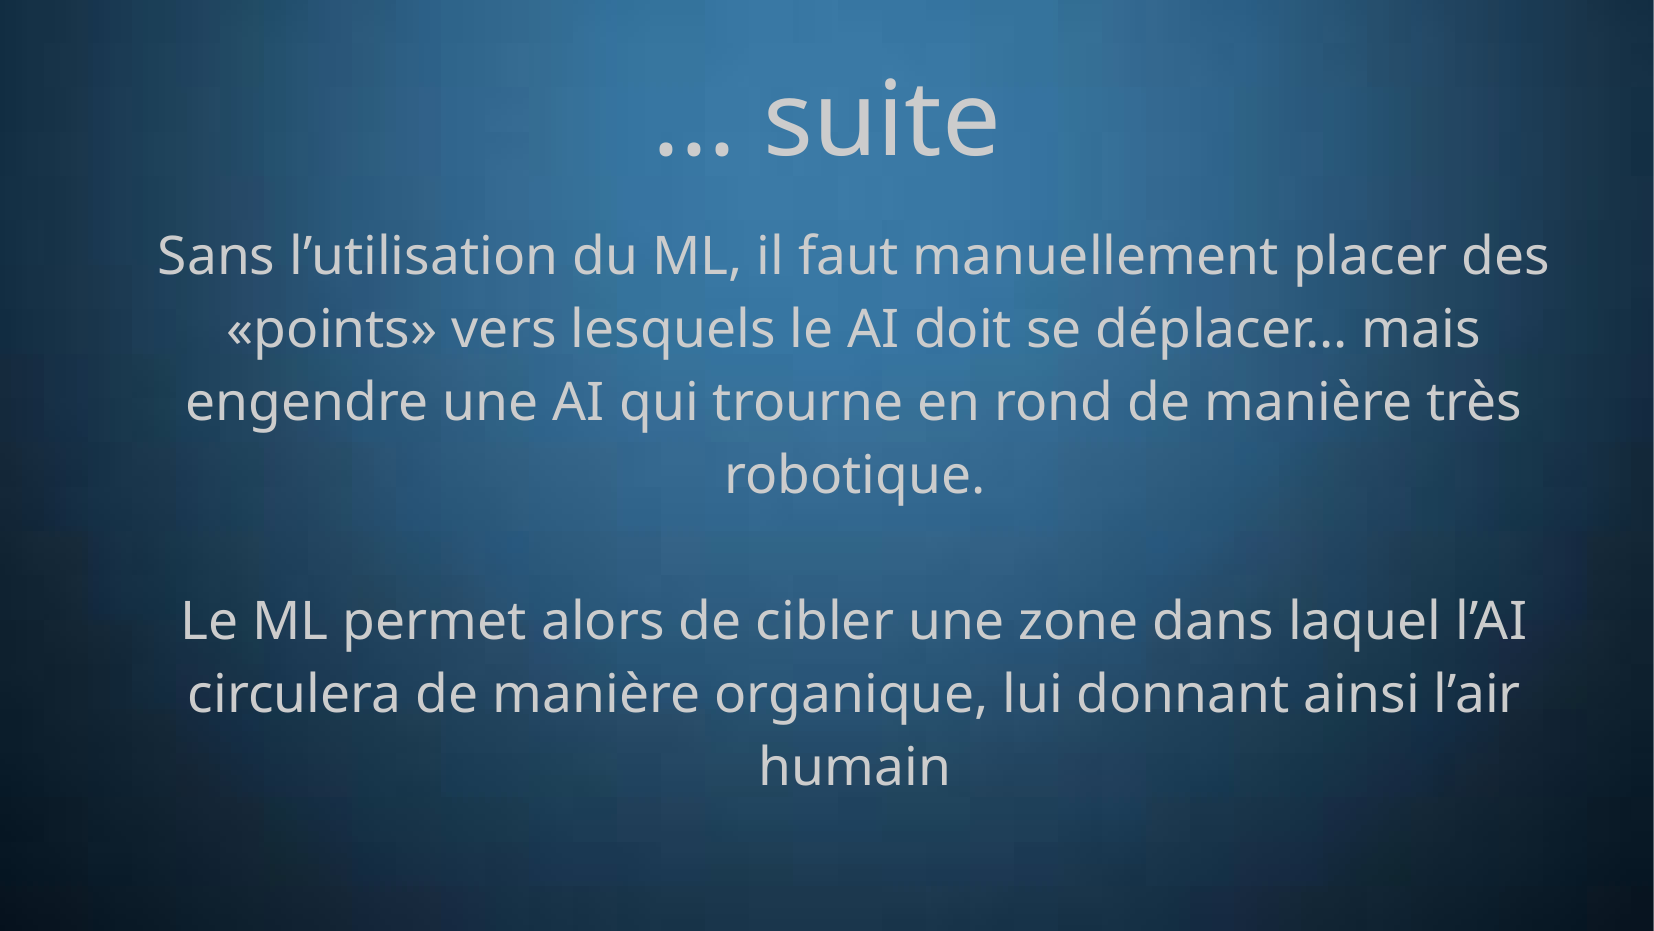

# ... suite
Sans l’utilisation du ML, il faut manuellement placer des «points» vers lesquels le AI doit se déplacer... mais engendre une AI qui trourne en rond de manière très robotique.
Le ML permet alors de cibler une zone dans laquel l’AI circulera de manière organique, lui donnant ainsi l’air humain